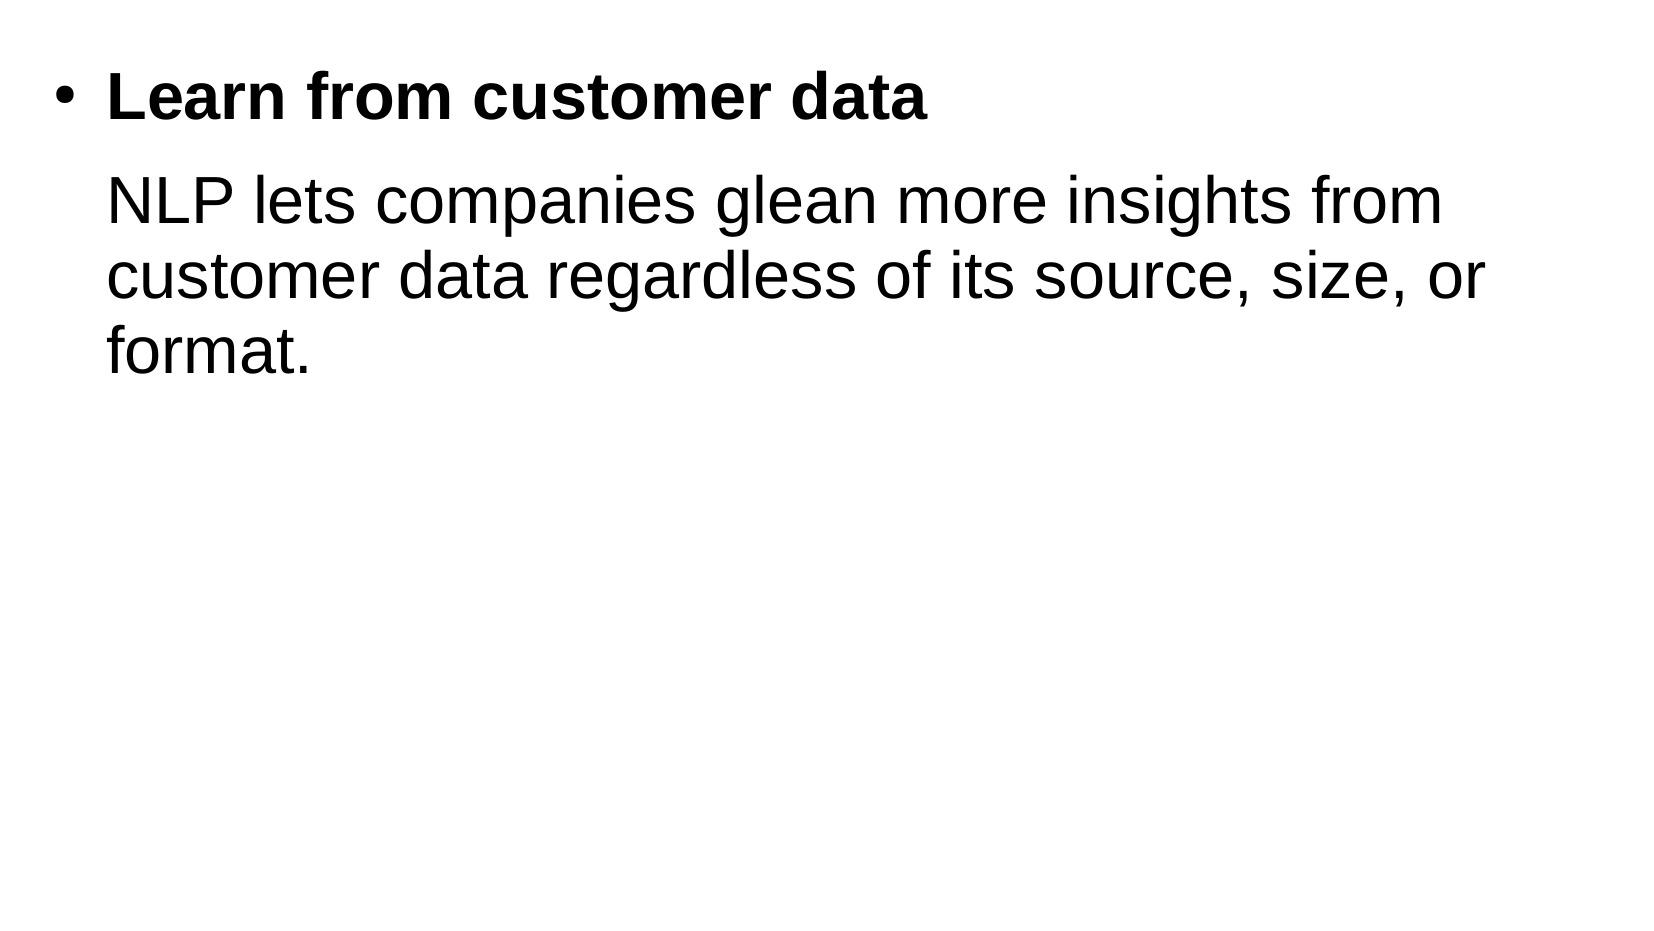

# Learn from customer data
NLP lets companies glean more insights from customer data regardless of its source, size, or format.